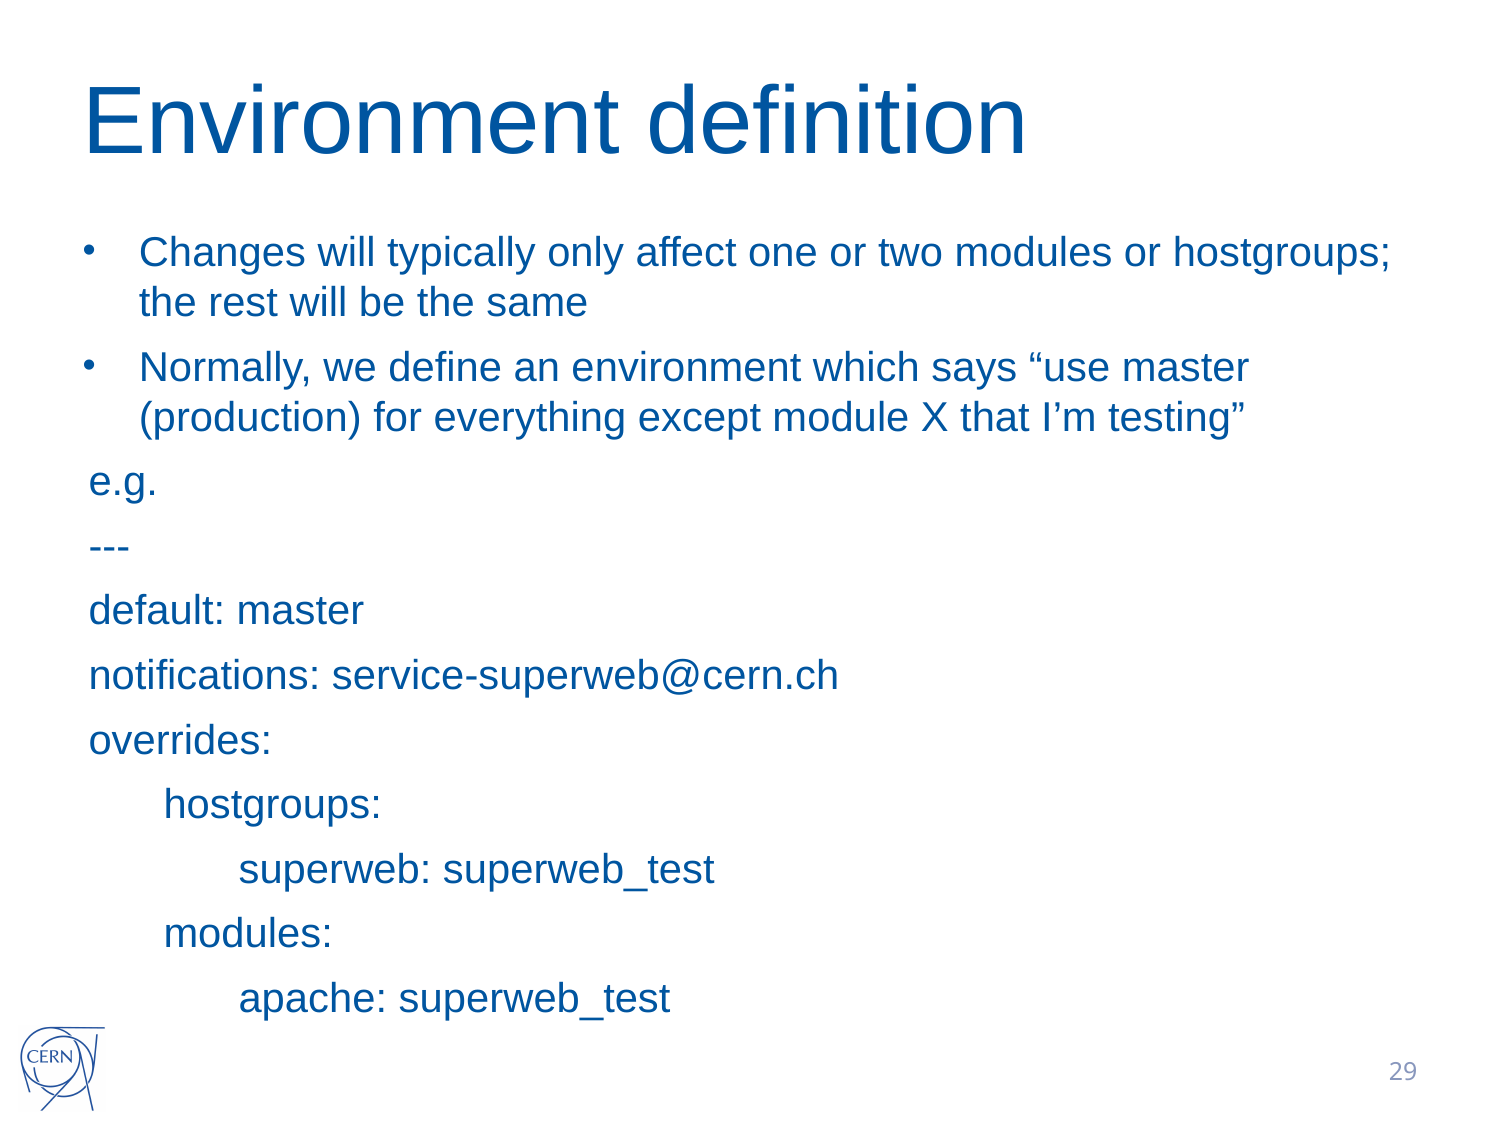

# Environment definition
Changes will typically only affect one or two modules or hostgroups; the rest will be the same
Normally, we define an environment which says “use master (production) for everything except module X that I’m testing”
e.g.
---
default: master
notifications: service-superweb@cern.ch
overrides:
	hostgroups:
		superweb: superweb_test
	modules:
		apache: superweb_test